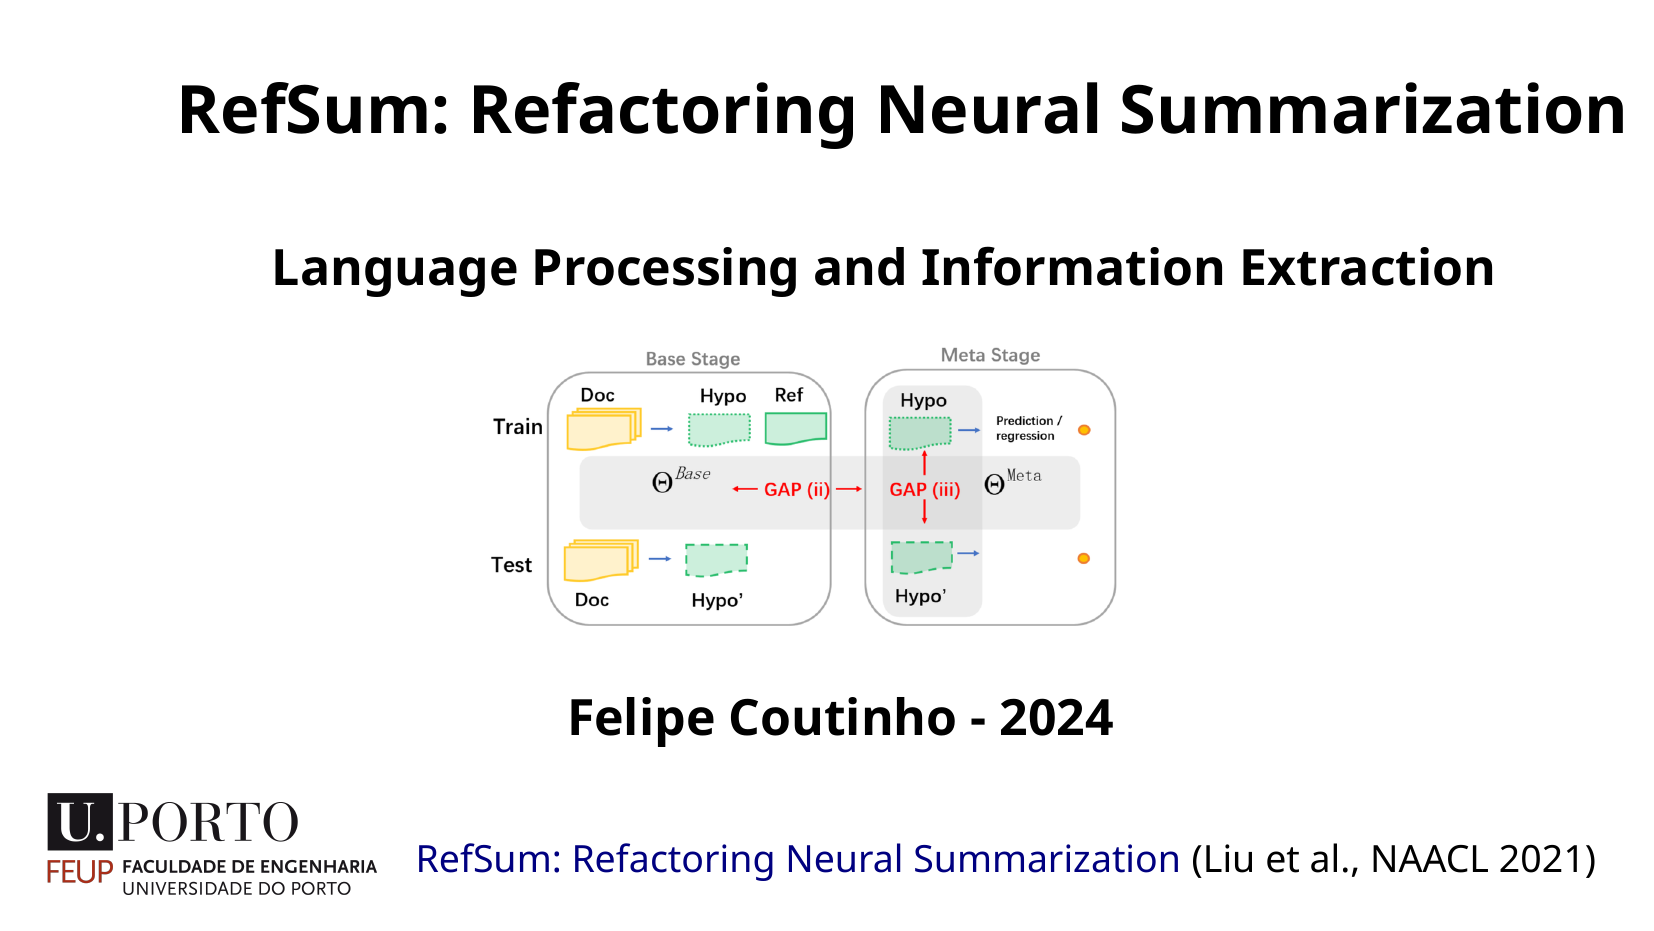

RefSum: Refactoring Neural Summarization
Language Processing and Information Extraction
Felipe Coutinho - 2024
RefSum: Refactoring Neural Summarization (Liu et al., NAACL 2021)